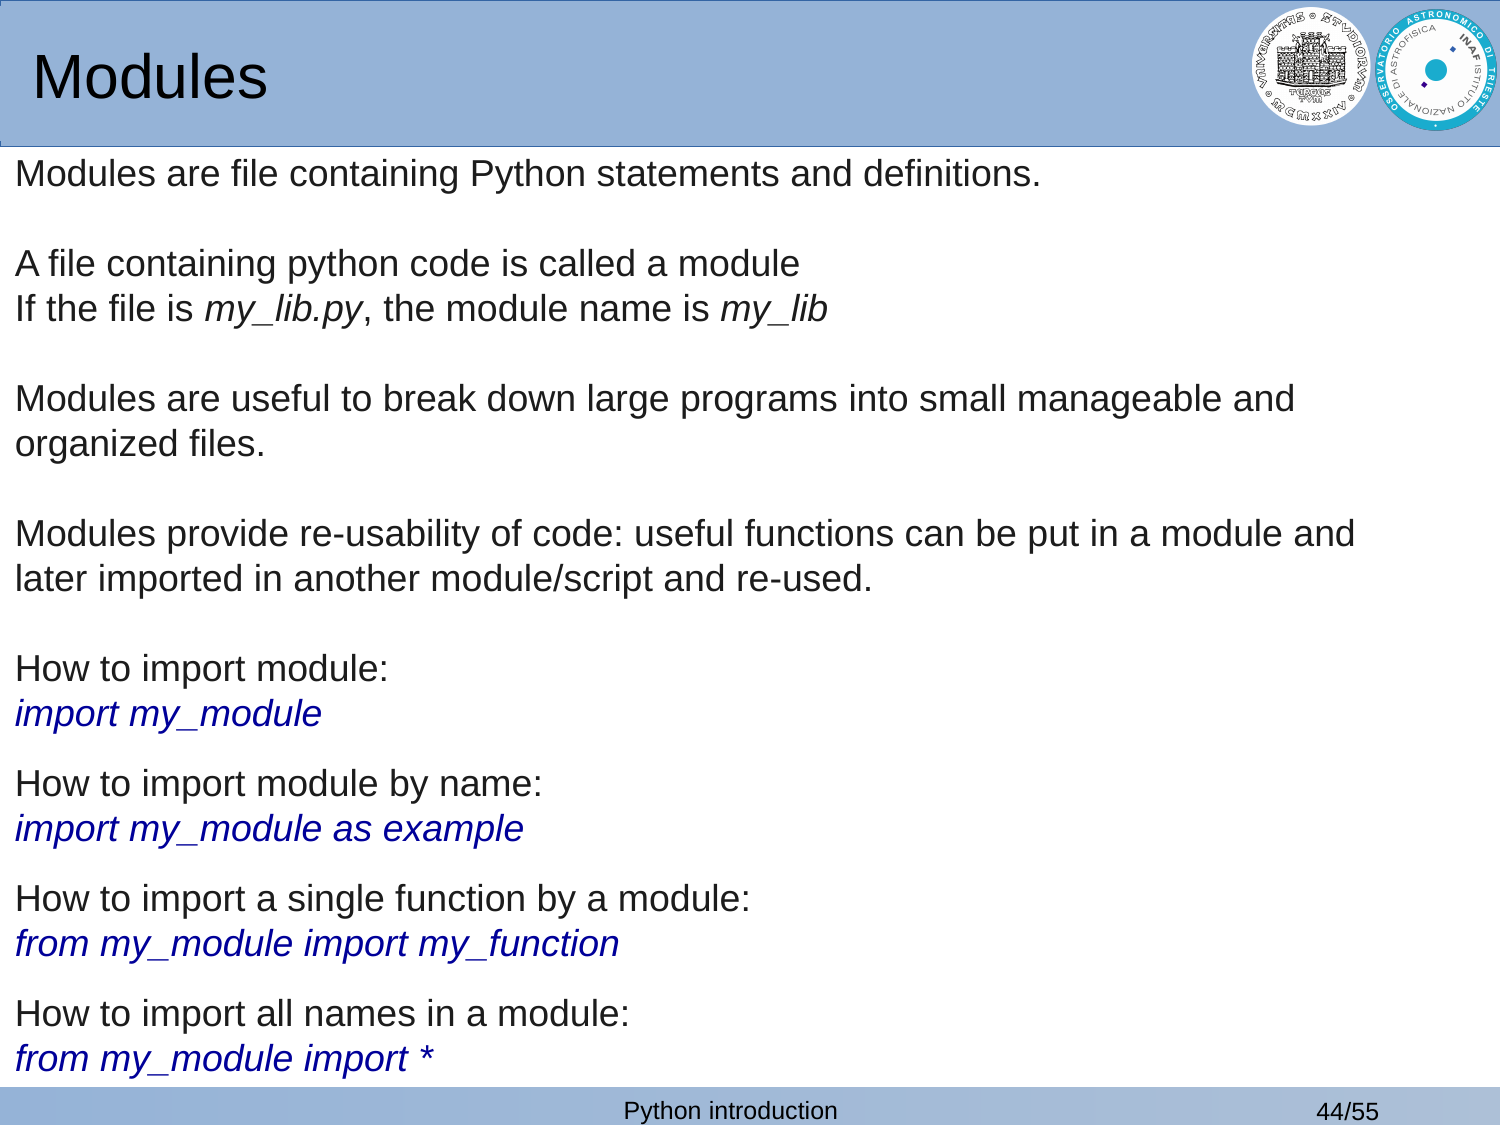

Modules
# Modules are file containing Python statements and definitions.
A file containing python code is called a module
If the file is my_lib.py, the module name is my_lib
Modules are useful to break down large programs into small manageable and organized files.
Modules provide re-usability of code: useful functions can be put in a module and later imported in another module/script and re-used.
How to import module:
import my_module
How to import module by name:
import my_module as example
How to import a single function by a module:
from my_module import my_function
How to import all names in a module:
from my_module import *